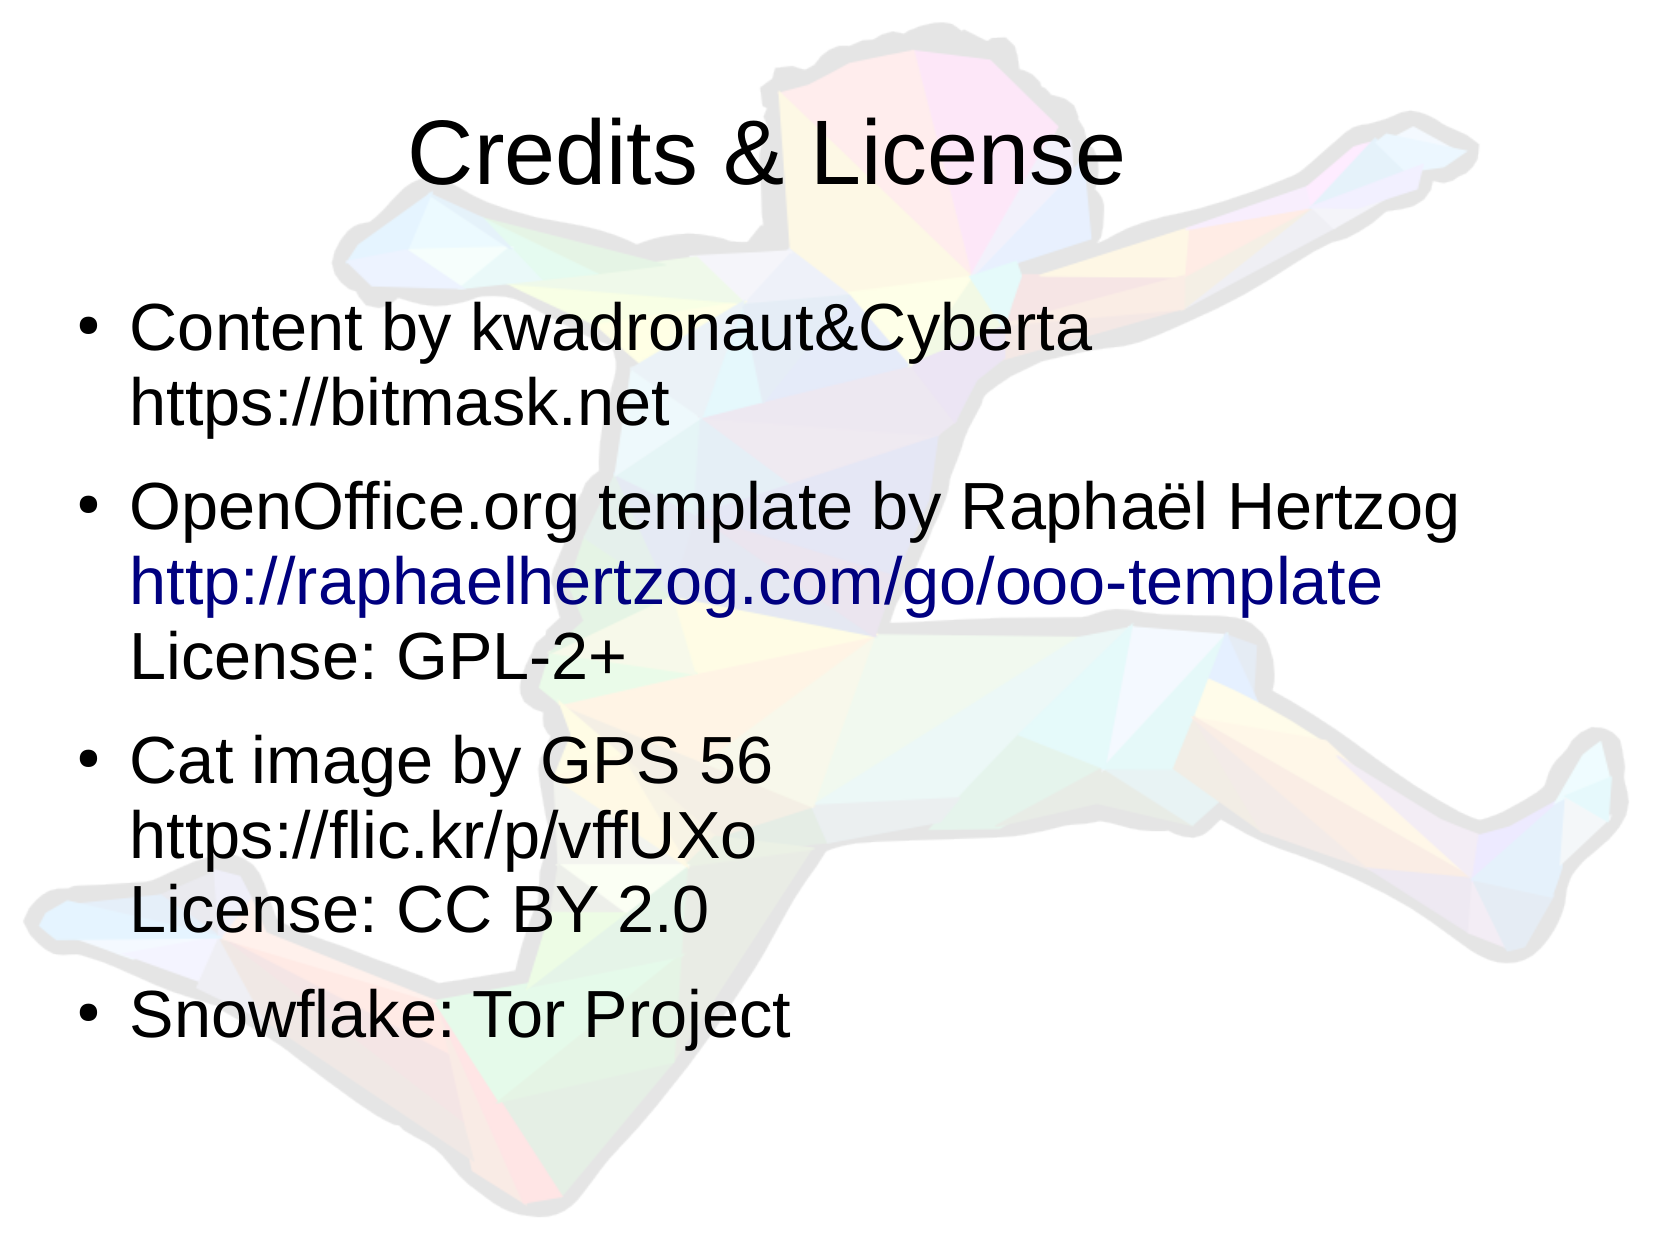

# Credits & License
Content by kwadronaut&Cyberta
https://bitmask.net
OpenOffice.org template by Raphaël Hertzog
http://raphaelhertzog.com/go/ooo-template
License: GPL-2+
Cat image by GPS 56
https://flic.kr/p/vffUXo
License: CC BY 2.0
Snowflake: Tor Project